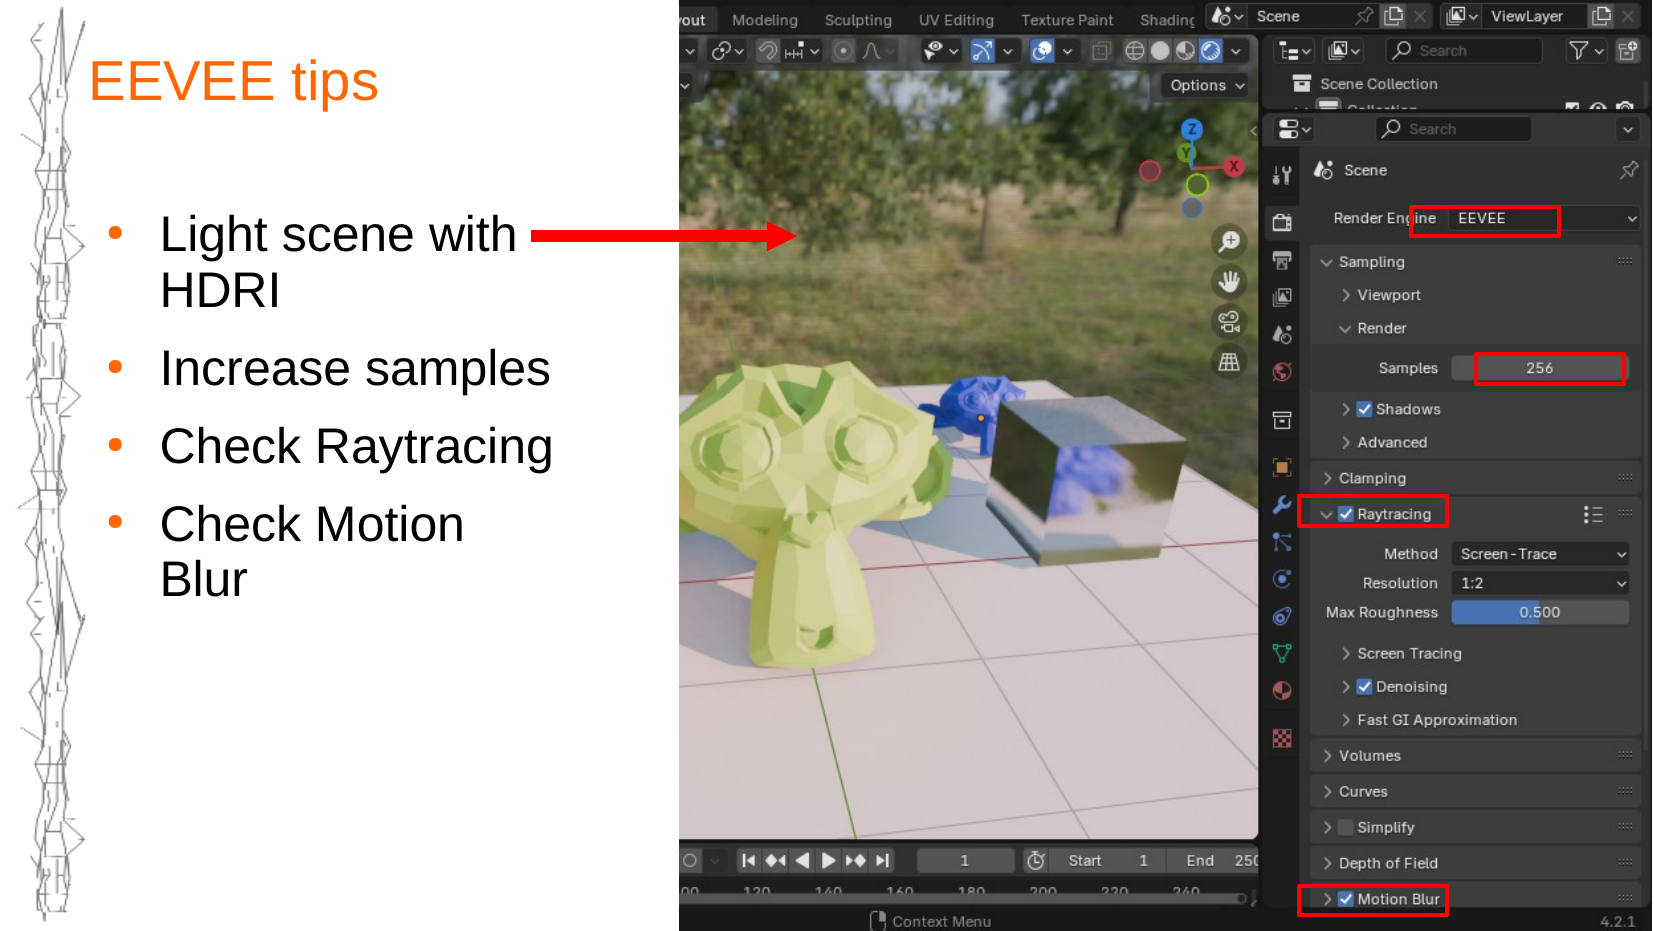

# EEVEE tips
Light scene with HDRI
Increase samples
Check Raytracing
Check Motion Blur
3